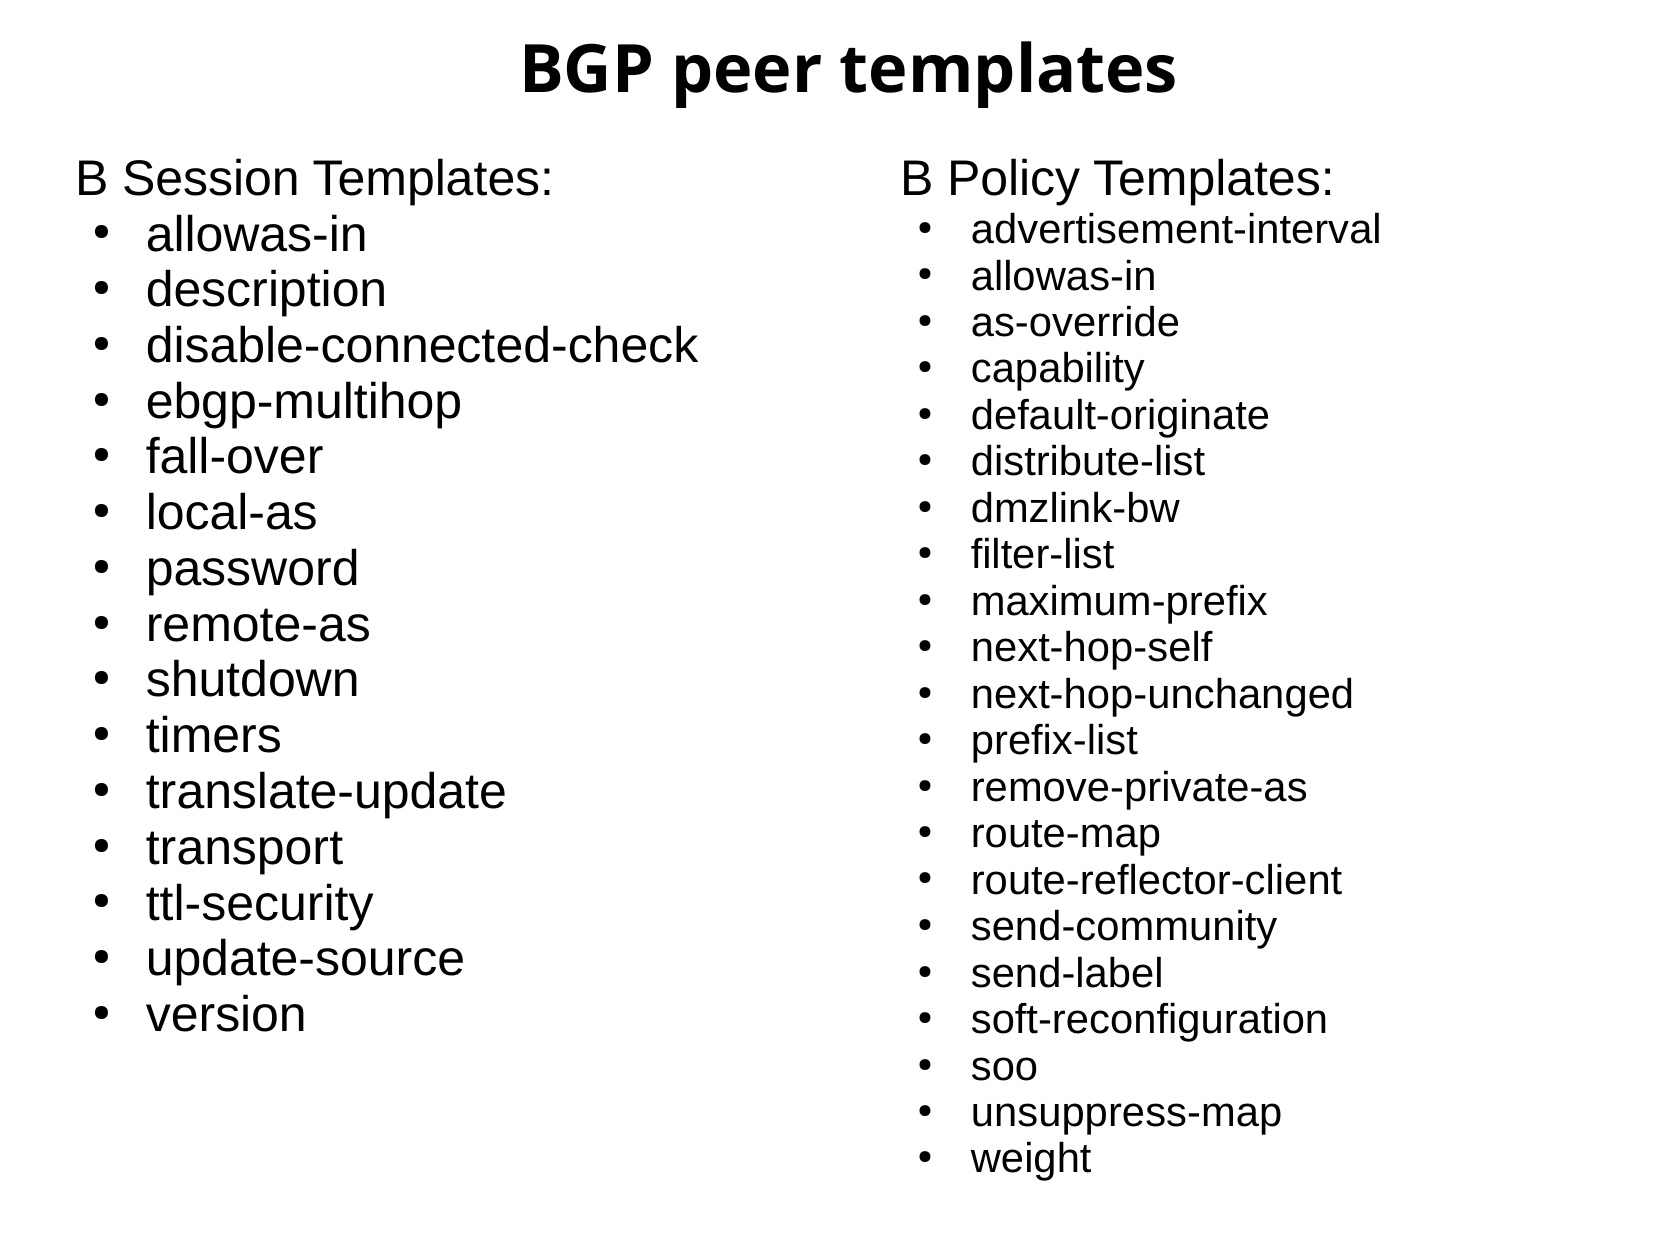

BGP peer templates
# В Session Templates:
allowas-in
description
disable-connected-check
ebgp-multihop
fall-over
local-as
password
remote-as
shutdown
timers
translate-update
transport
ttl-security
update-source
version
В Policy Templates:
advertisement-interval
allowas-in
as-override
capability
default-originate
distribute-list
dmzlink-bw
filter-list
maximum-prefix
next-hop-self
next-hop-unchanged
prefix-list
remove-private-as
route-map
route-reflector-client
send-community
send-label
soft-reconfiguration
soo
unsuppress-map
weight